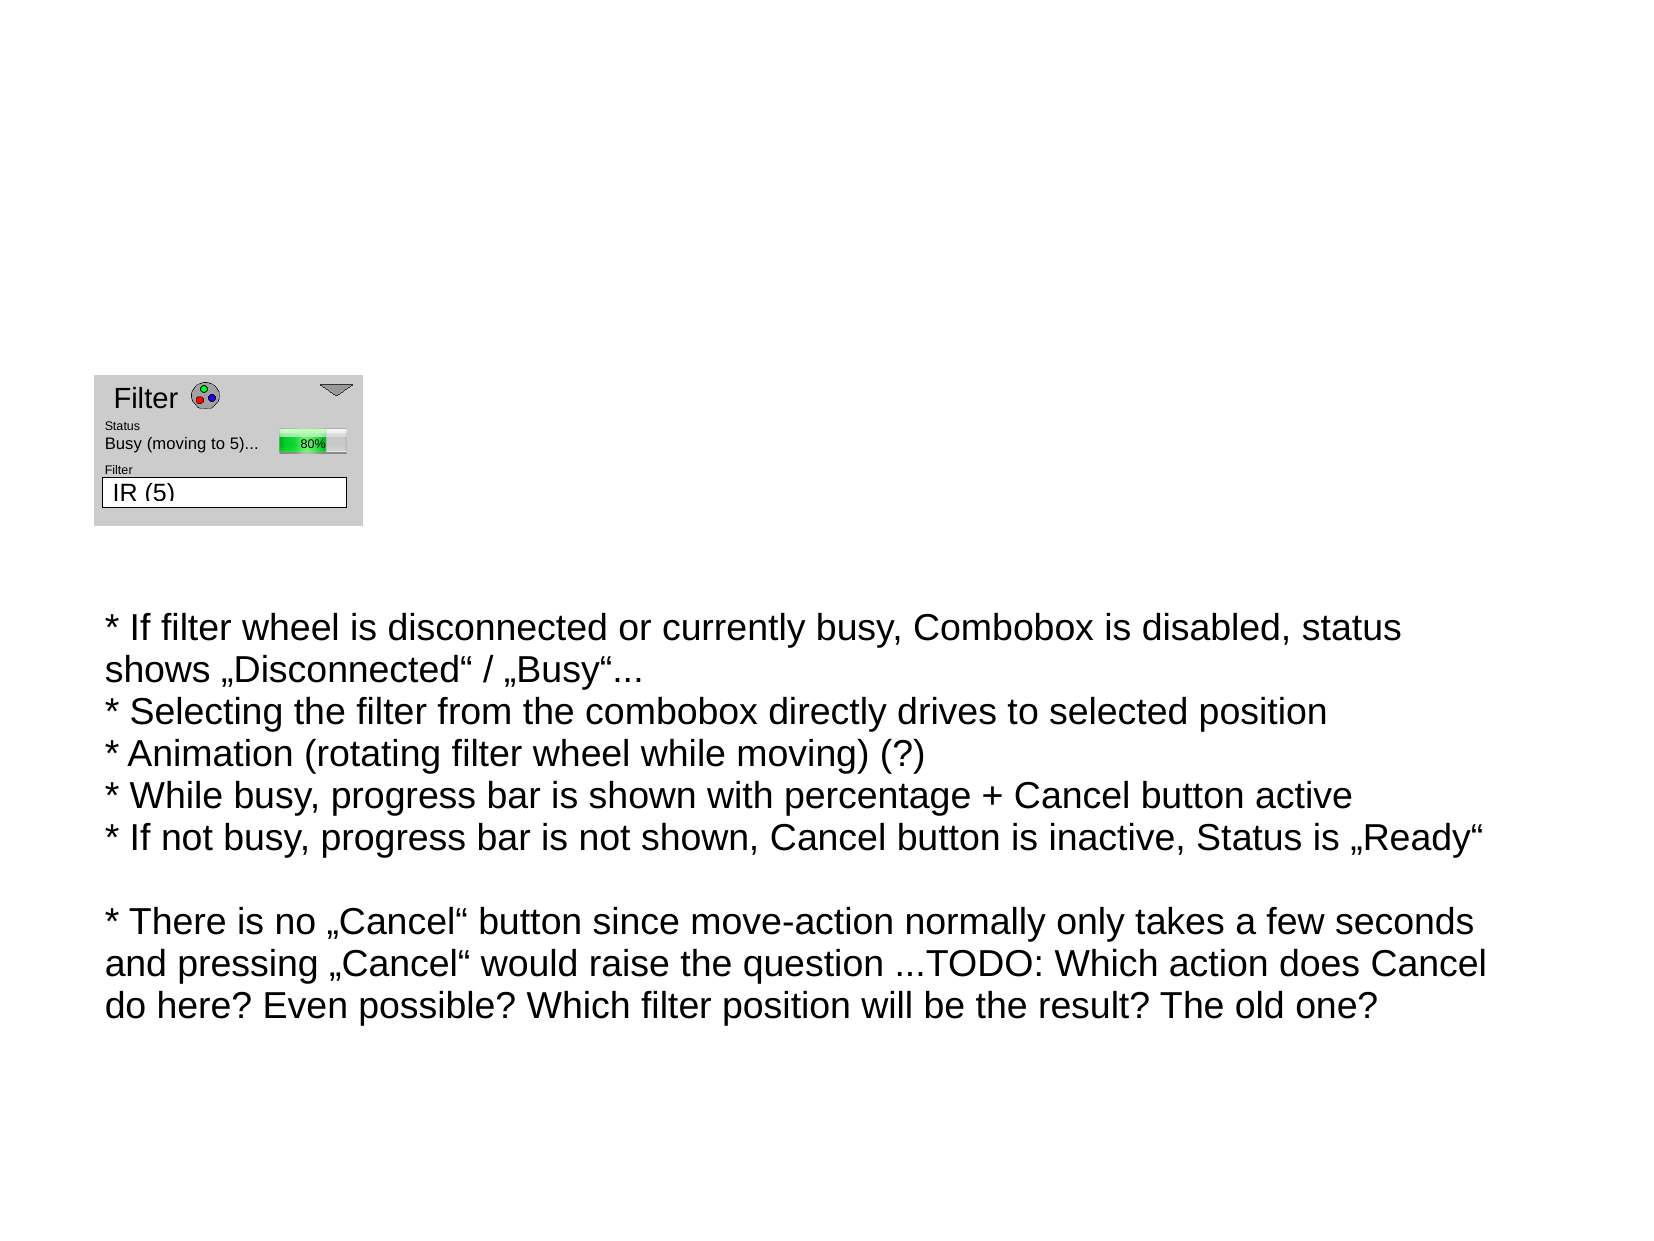

Filter
Status
Busy (moving to 5)...
80%
Filter
* If filter wheel is disconnected or currently busy, Combobox is disabled, status shows „Disconnected“ / „Busy“...
* Selecting the filter from the combobox directly drives to selected position
* Animation (rotating filter wheel while moving) (?)
* While busy, progress bar is shown with percentage + Cancel button active
* If not busy, progress bar is not shown, Cancel button is inactive, Status is „Ready“
* There is no „Cancel“ button since move-action normally only takes a few seconds and pressing „Cancel“ would raise the question ...TODO: Which action does Cancel do here? Even possible? Which filter position will be the result? The old one?